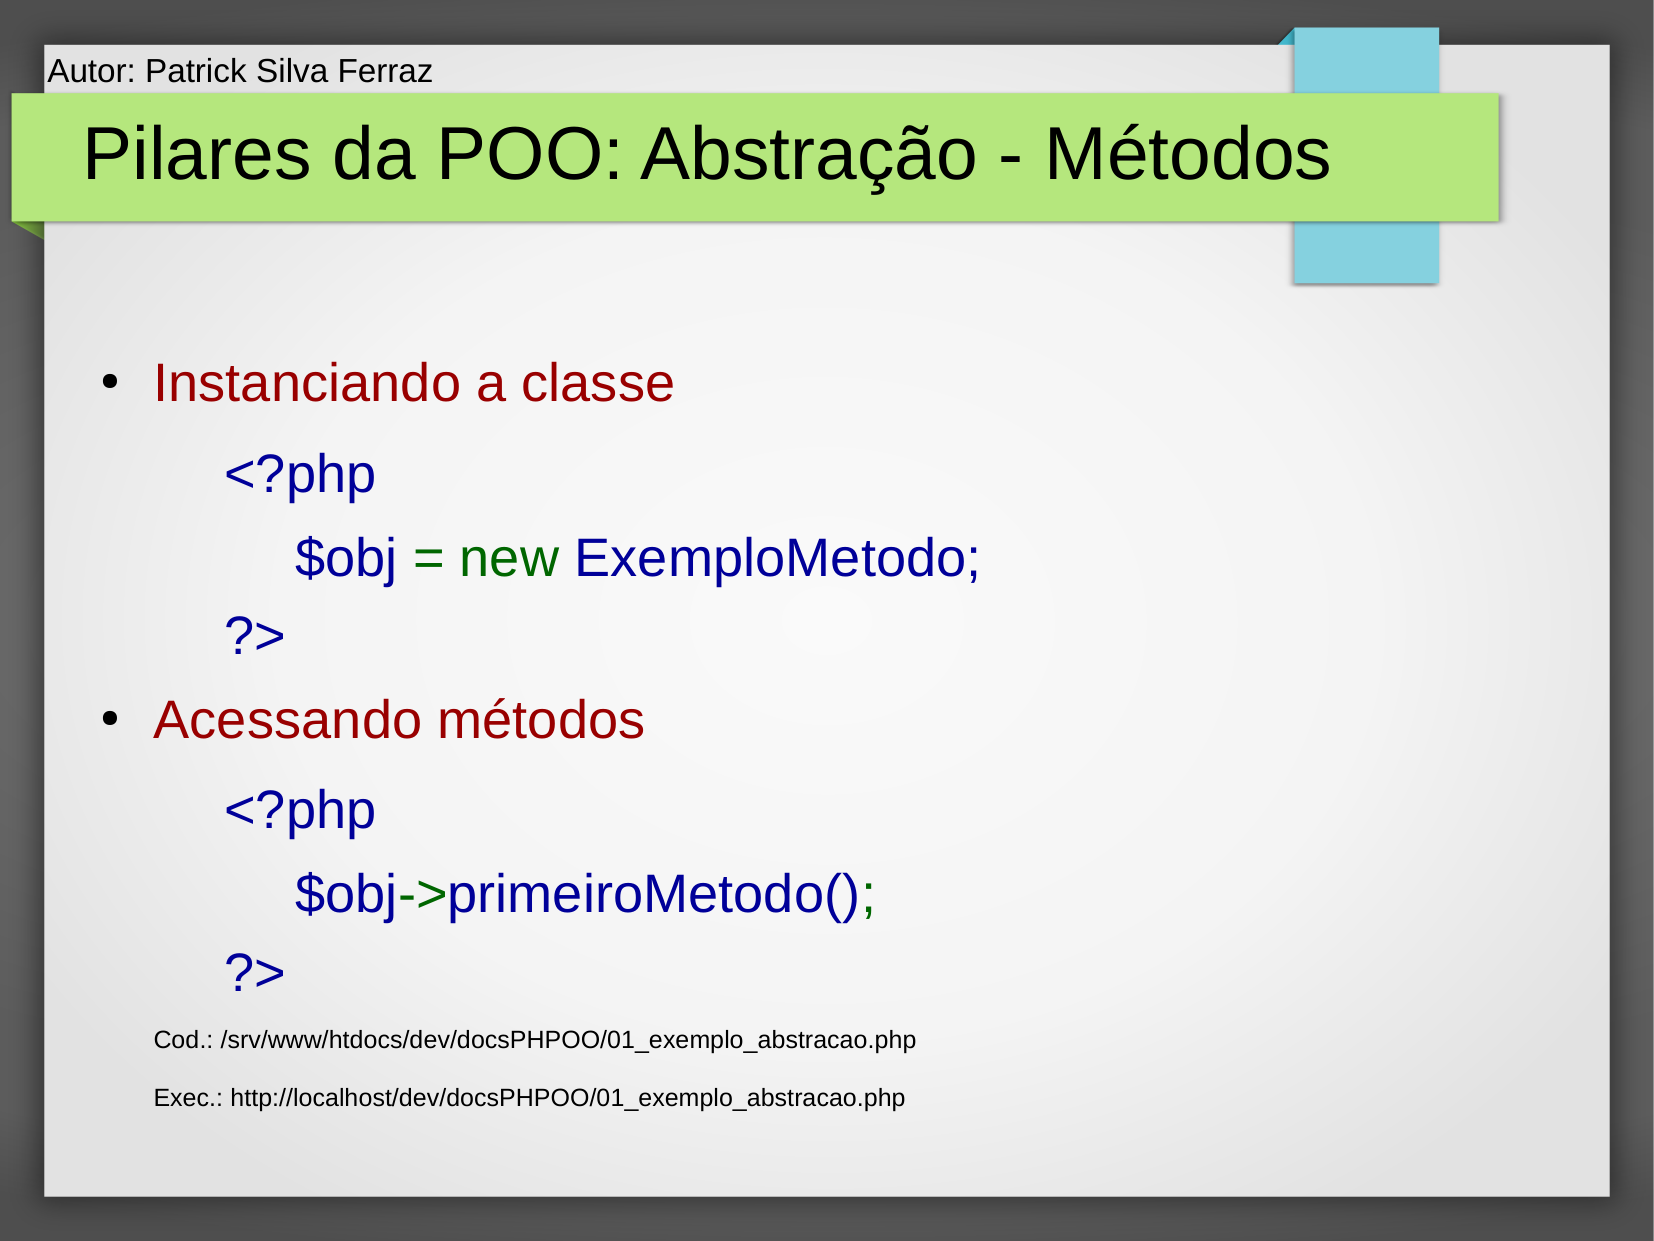

Autor: Patrick Silva Ferraz
# Pilares da POO: Abstração - Métodos
Instanciando a classe
<?php
$obj = new ExemploMetodo;
?>
Acessando métodos
<?php
$obj->primeiroMetodo();
?>
Cod.: /srv/www/htdocs/dev/docsPHPOO/01_exemplo_abstracao.php
Exec.: http://localhost/dev/docsPHPOO/01_exemplo_abstracao.php